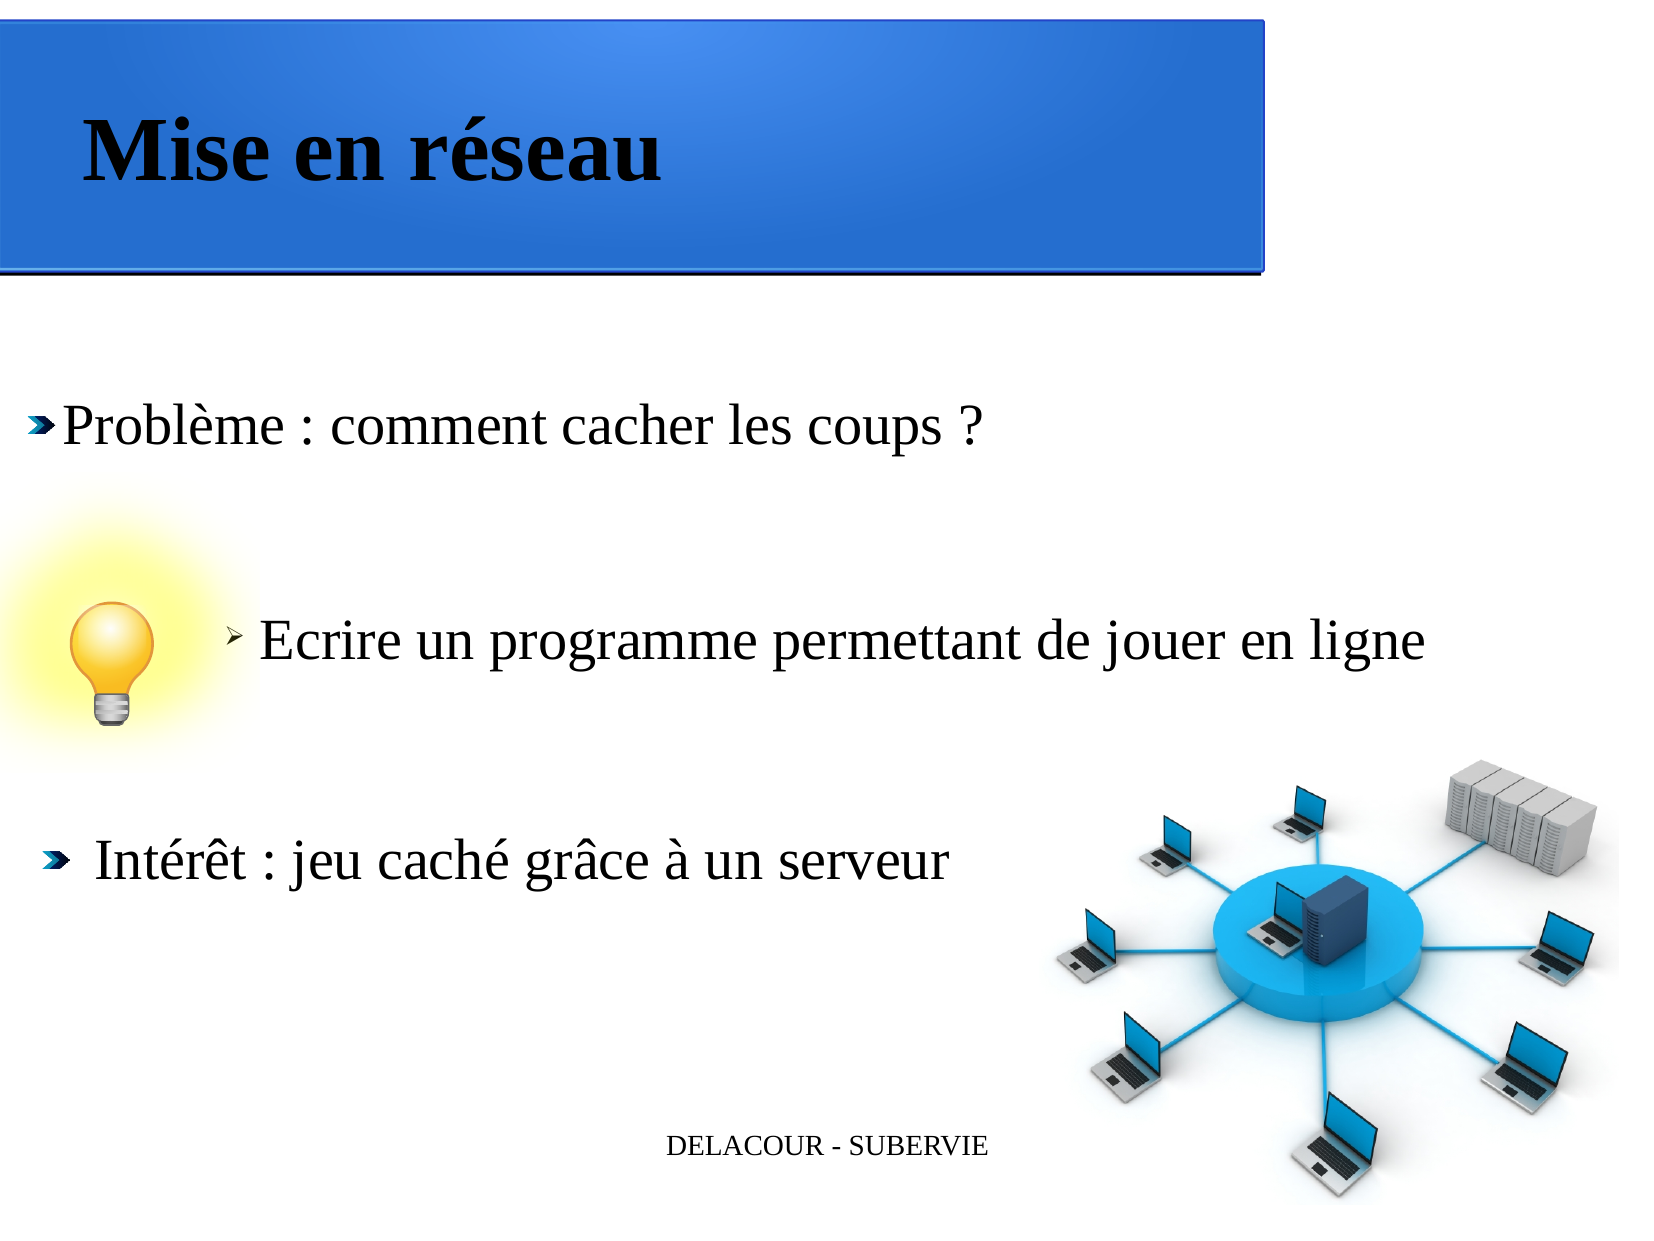

# Mise en réseau
Problème : comment cacher les coups ?
Ecrire un programme permettant de jouer en ligne
Intérêt : jeu caché grâce à un serveur
DELACOUR - SUBERVIE
3